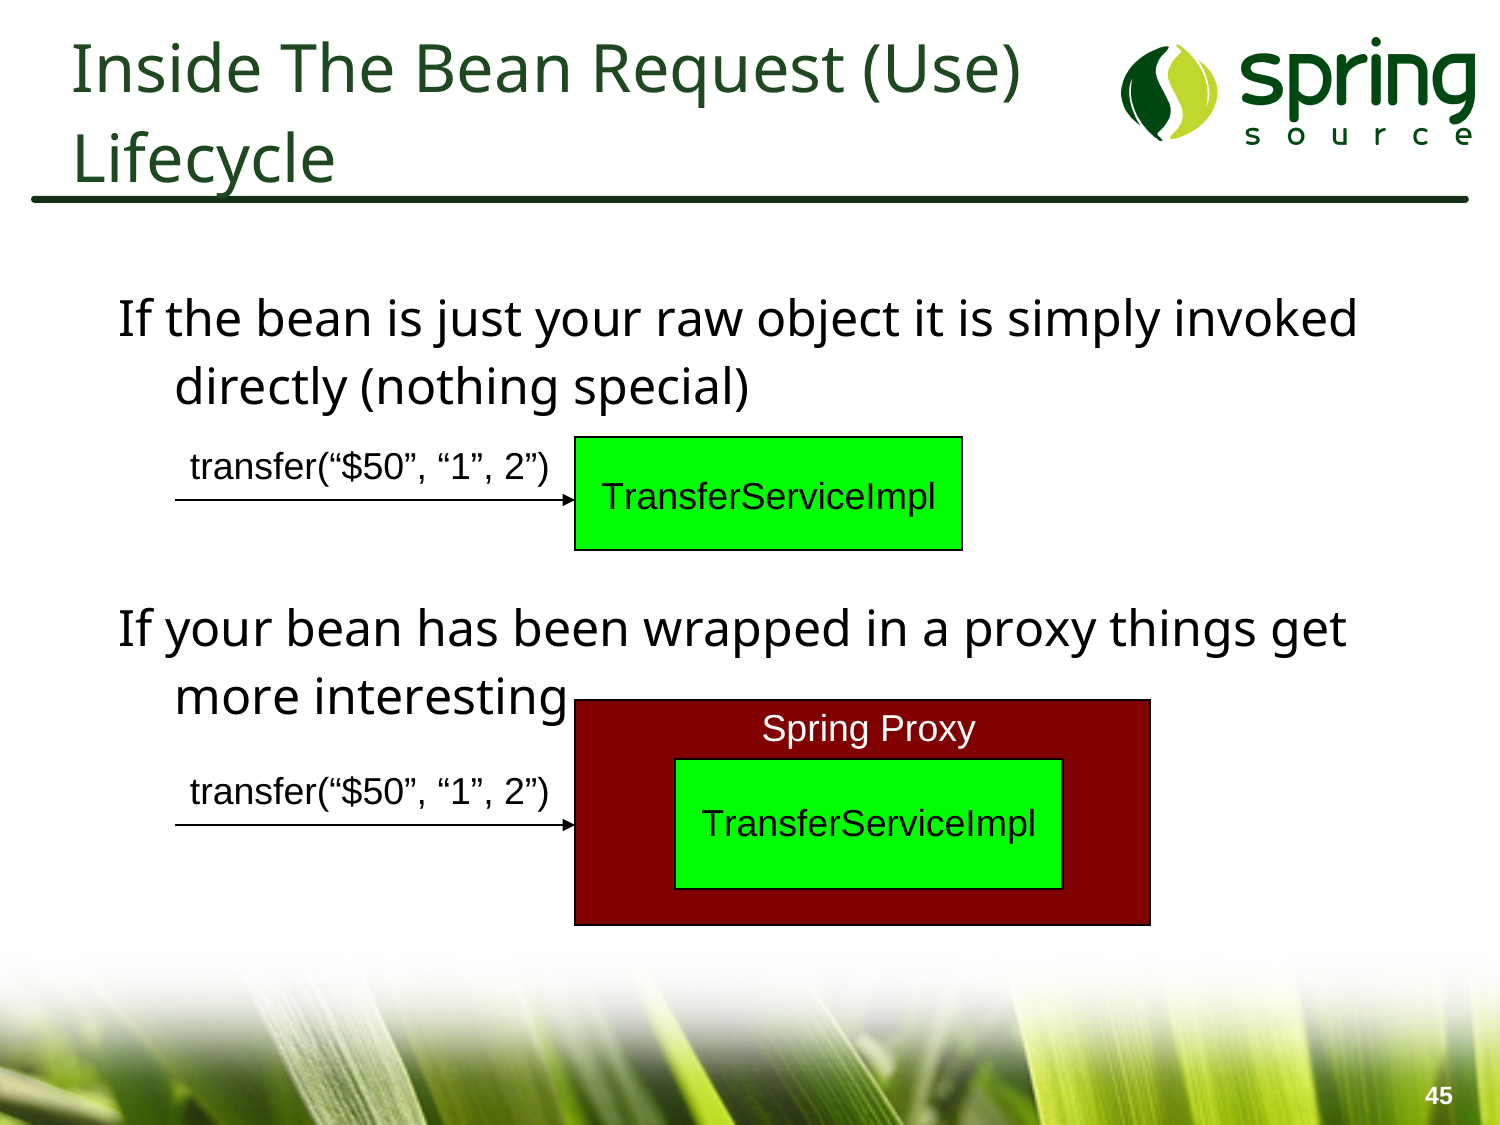

# Inside The Bean Request (Use) Lifecycle
If the bean is just your raw object it is simply invoked directly (nothing special)
If your bean has been wrapped in a proxy things get more interesting
transfer(“$50”, “1”, 2”)
TransferServiceImpl
Spring Proxy
TransferServiceImpl
transfer(“$50”, “1”, 2”)